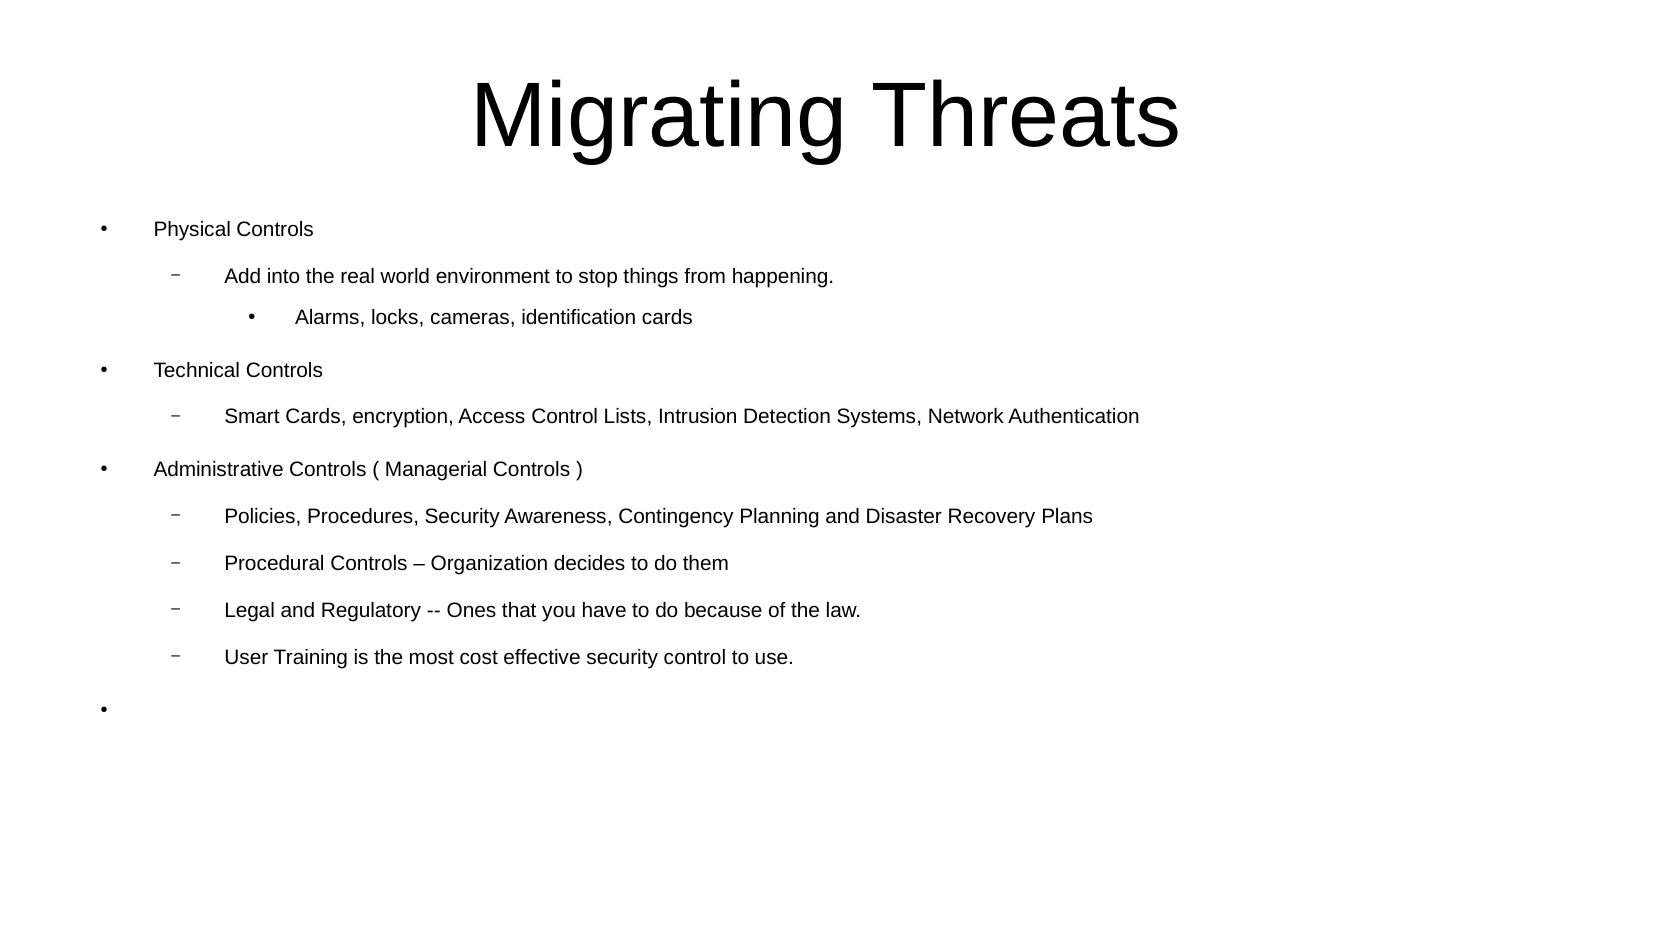

# Migrating Threats
Physical Controls
Add into the real world environment to stop things from happening.
Alarms, locks, cameras, identification cards
Technical Controls
Smart Cards, encryption, Access Control Lists, Intrusion Detection Systems, Network Authentication
Administrative Controls ( Managerial Controls )
Policies, Procedures, Security Awareness, Contingency Planning and Disaster Recovery Plans
Procedural Controls – Organization decides to do them
Legal and Regulatory -- Ones that you have to do because of the law.
User Training is the most cost effective security control to use.